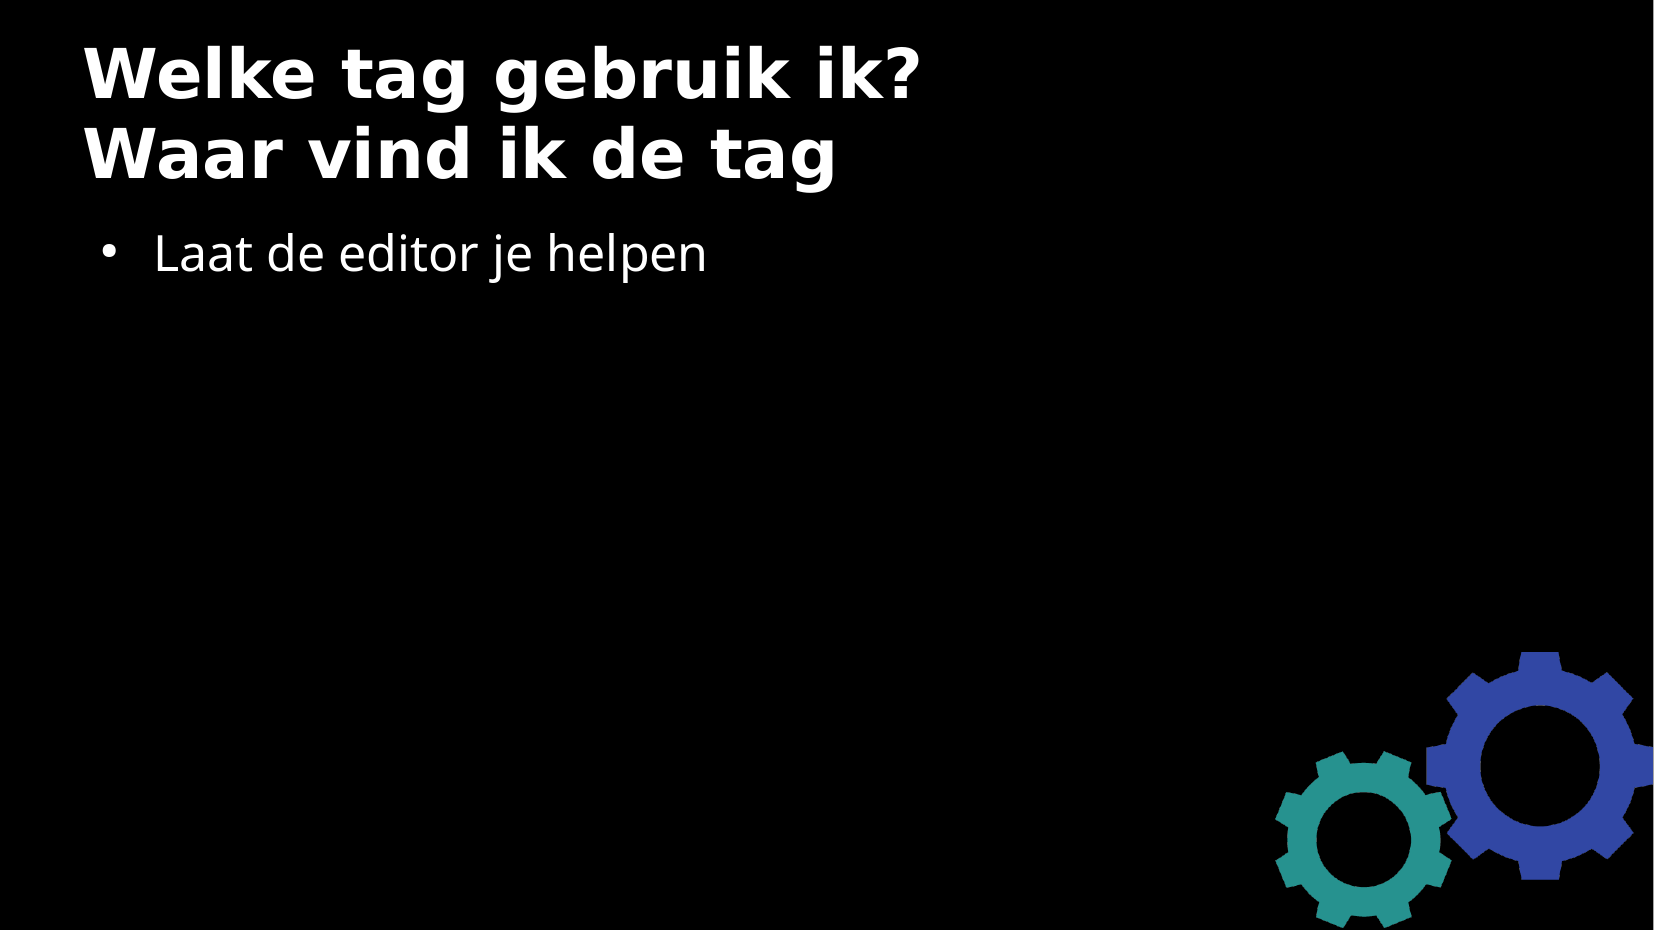

# Welke tag gebruik ik? Waar vind ik de tag
Laat de editor je helpen